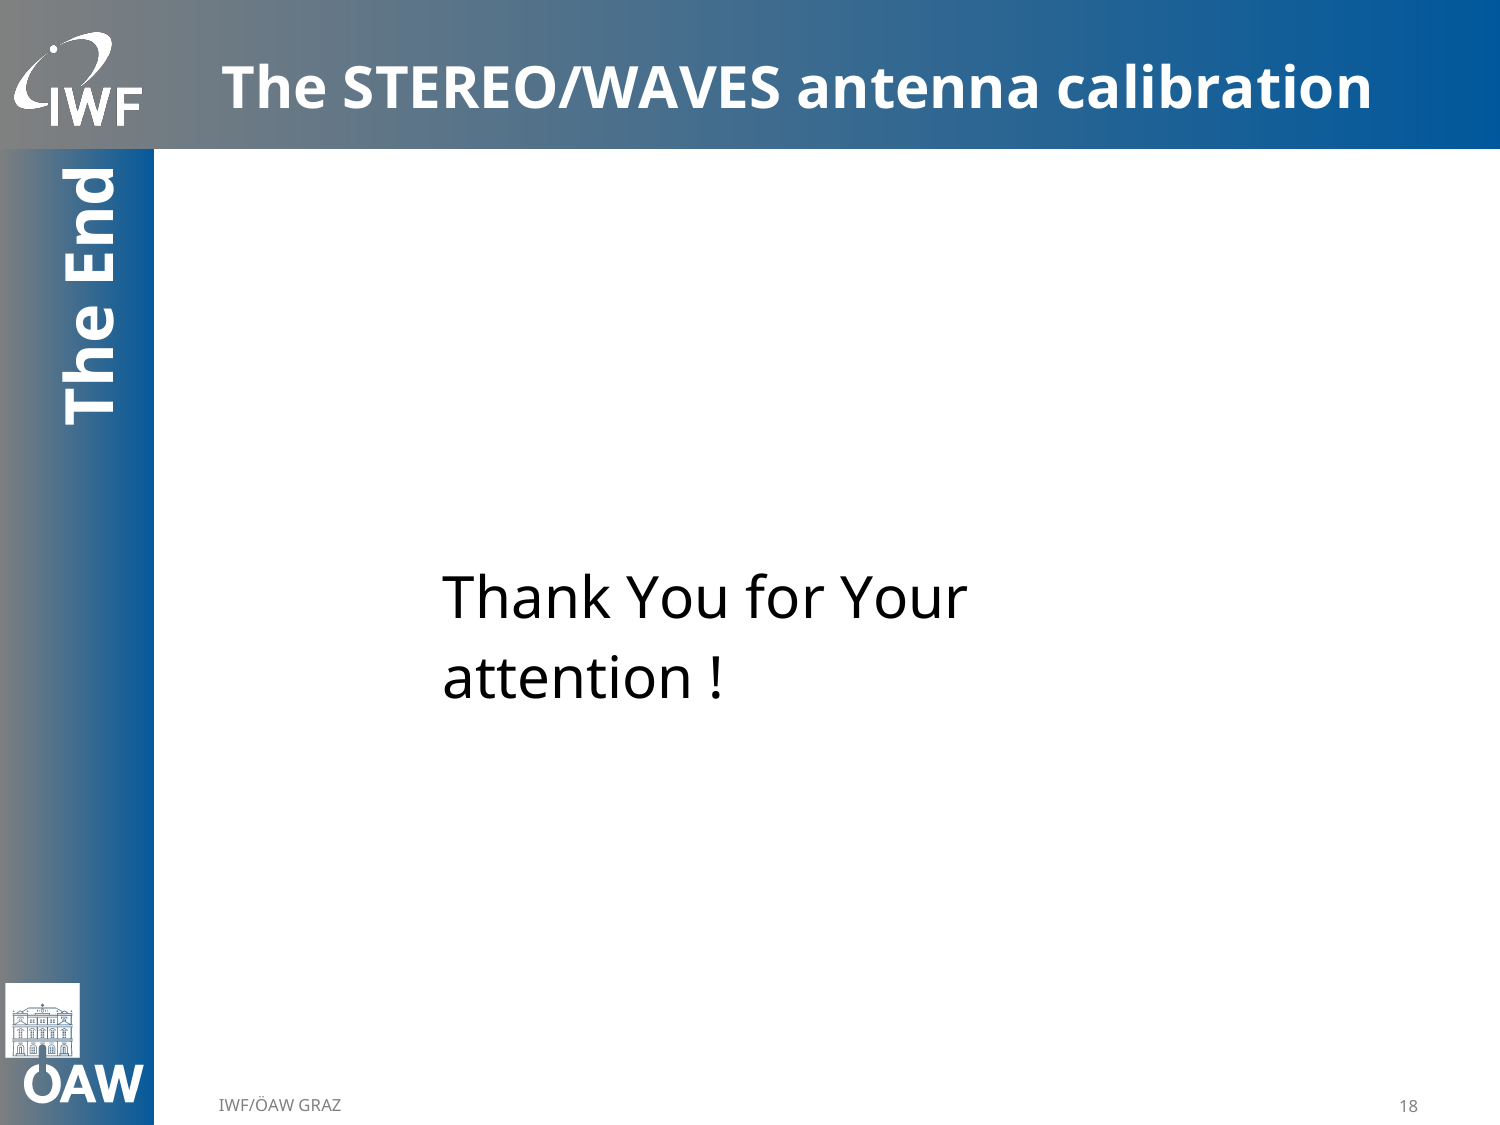

# The STEREO/WAVES antenna calibration
The End
Thank You for Your attention !
IWF/ÖAW GRAZ
18